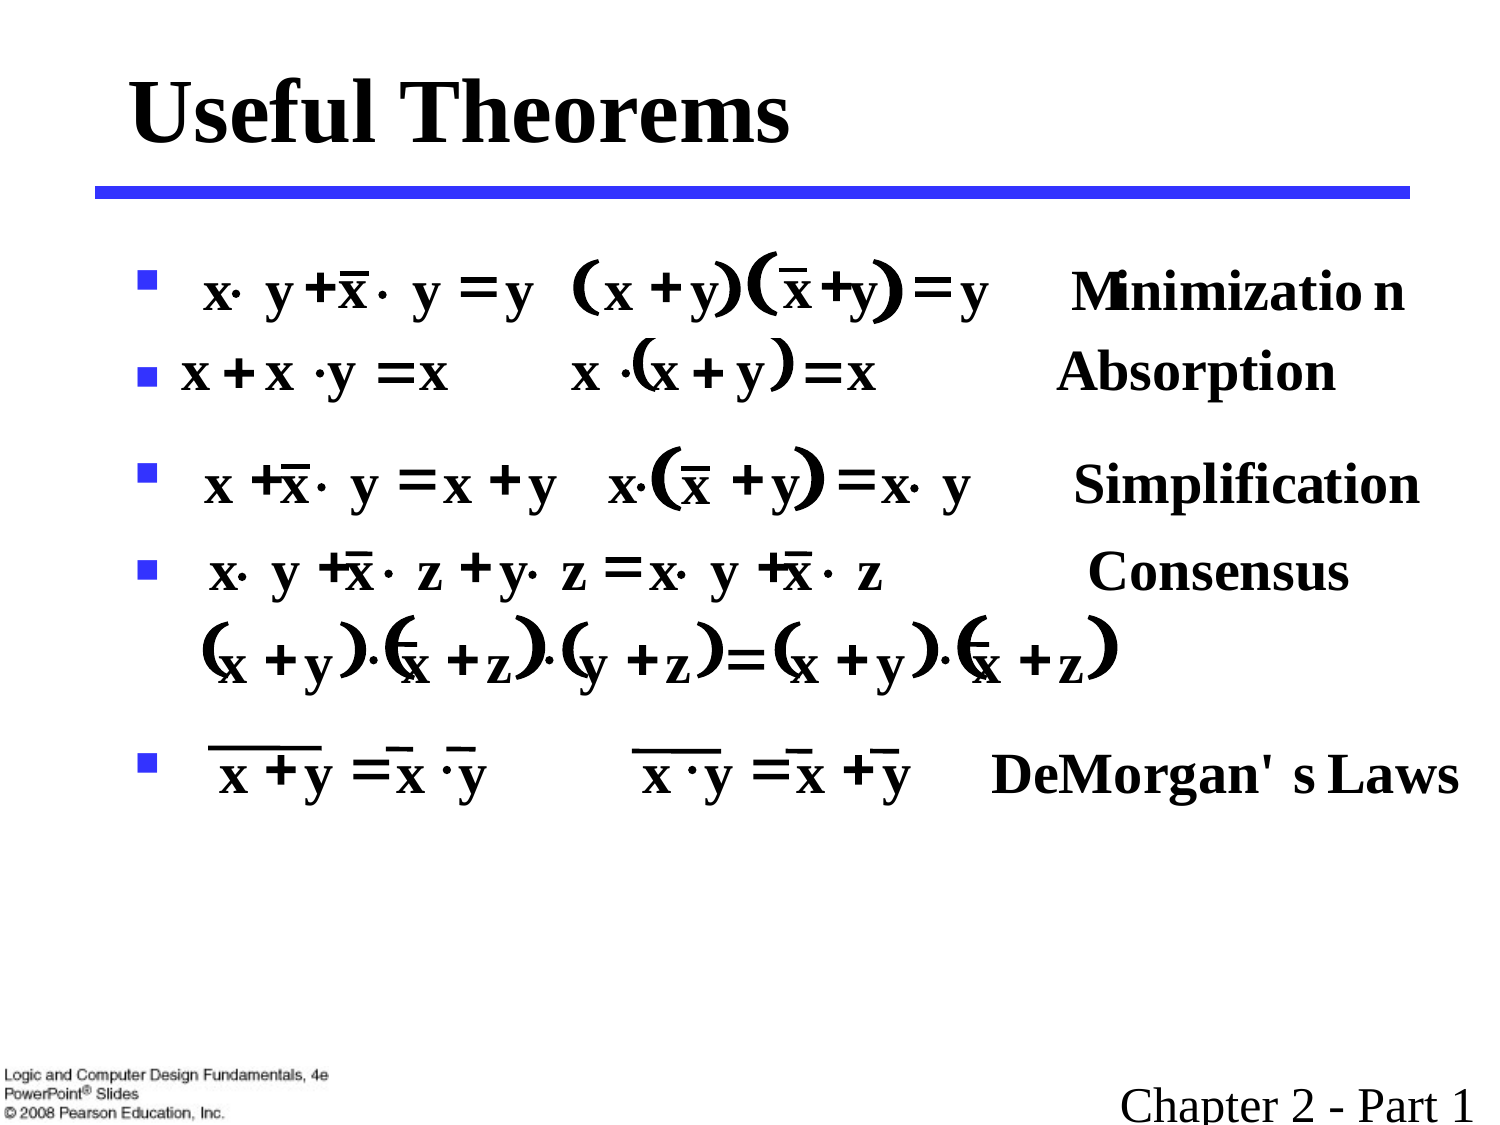

Useful Theorems


#







x
x

x
y
y
y
x
y
y
y
M
inimizatio
n








x
x
y
x
y
x
y
x
y
Simplifica
tion


x







x
y
x
z
y
z
x
y
x
z
Consensus






















x
y
x
z
y
z
x
y
x
z






x
y
x
y
x
y
x
y
DeMorgan'
s
Laws
23